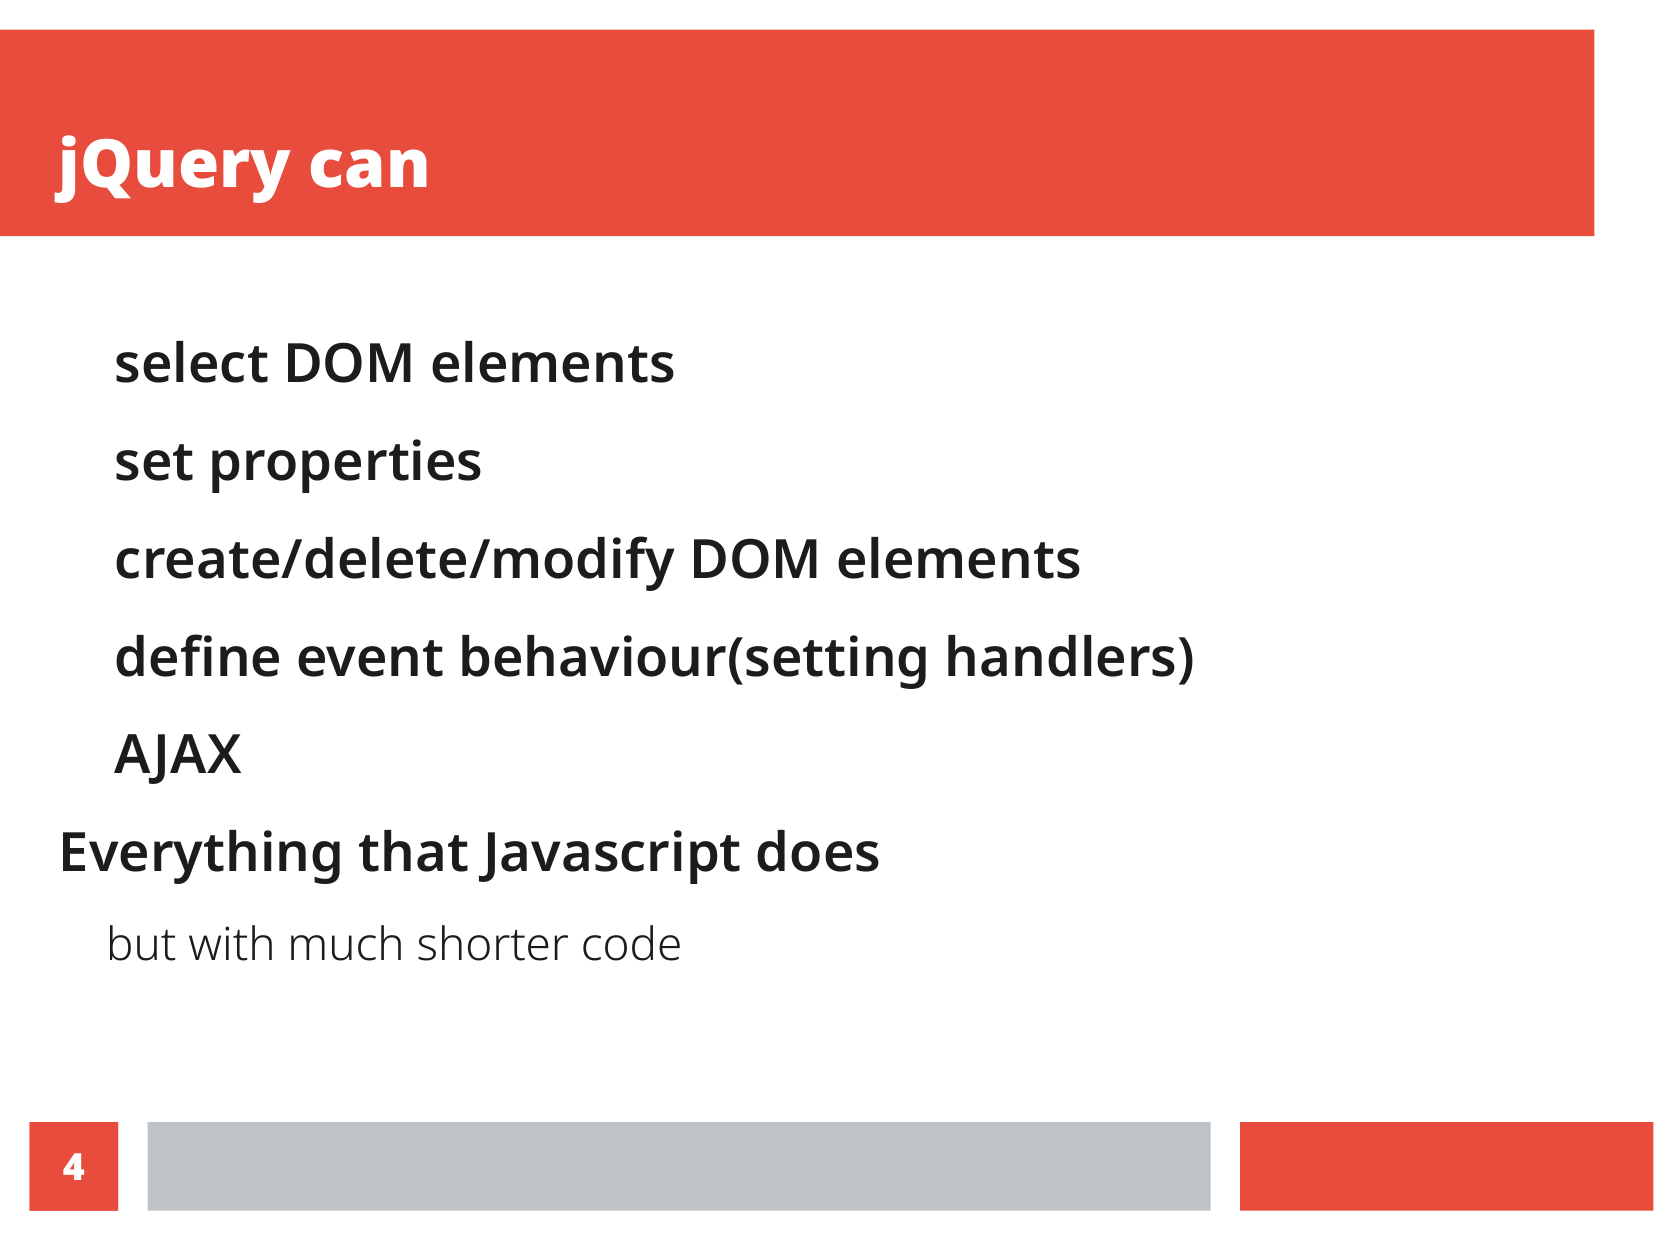

# jQuery can
 select DOM elements
 set properties
 create/delete/modify DOM elements
 define event behaviour(setting handlers)
 AJAX
Everything that Javascript does
but with much shorter code
4